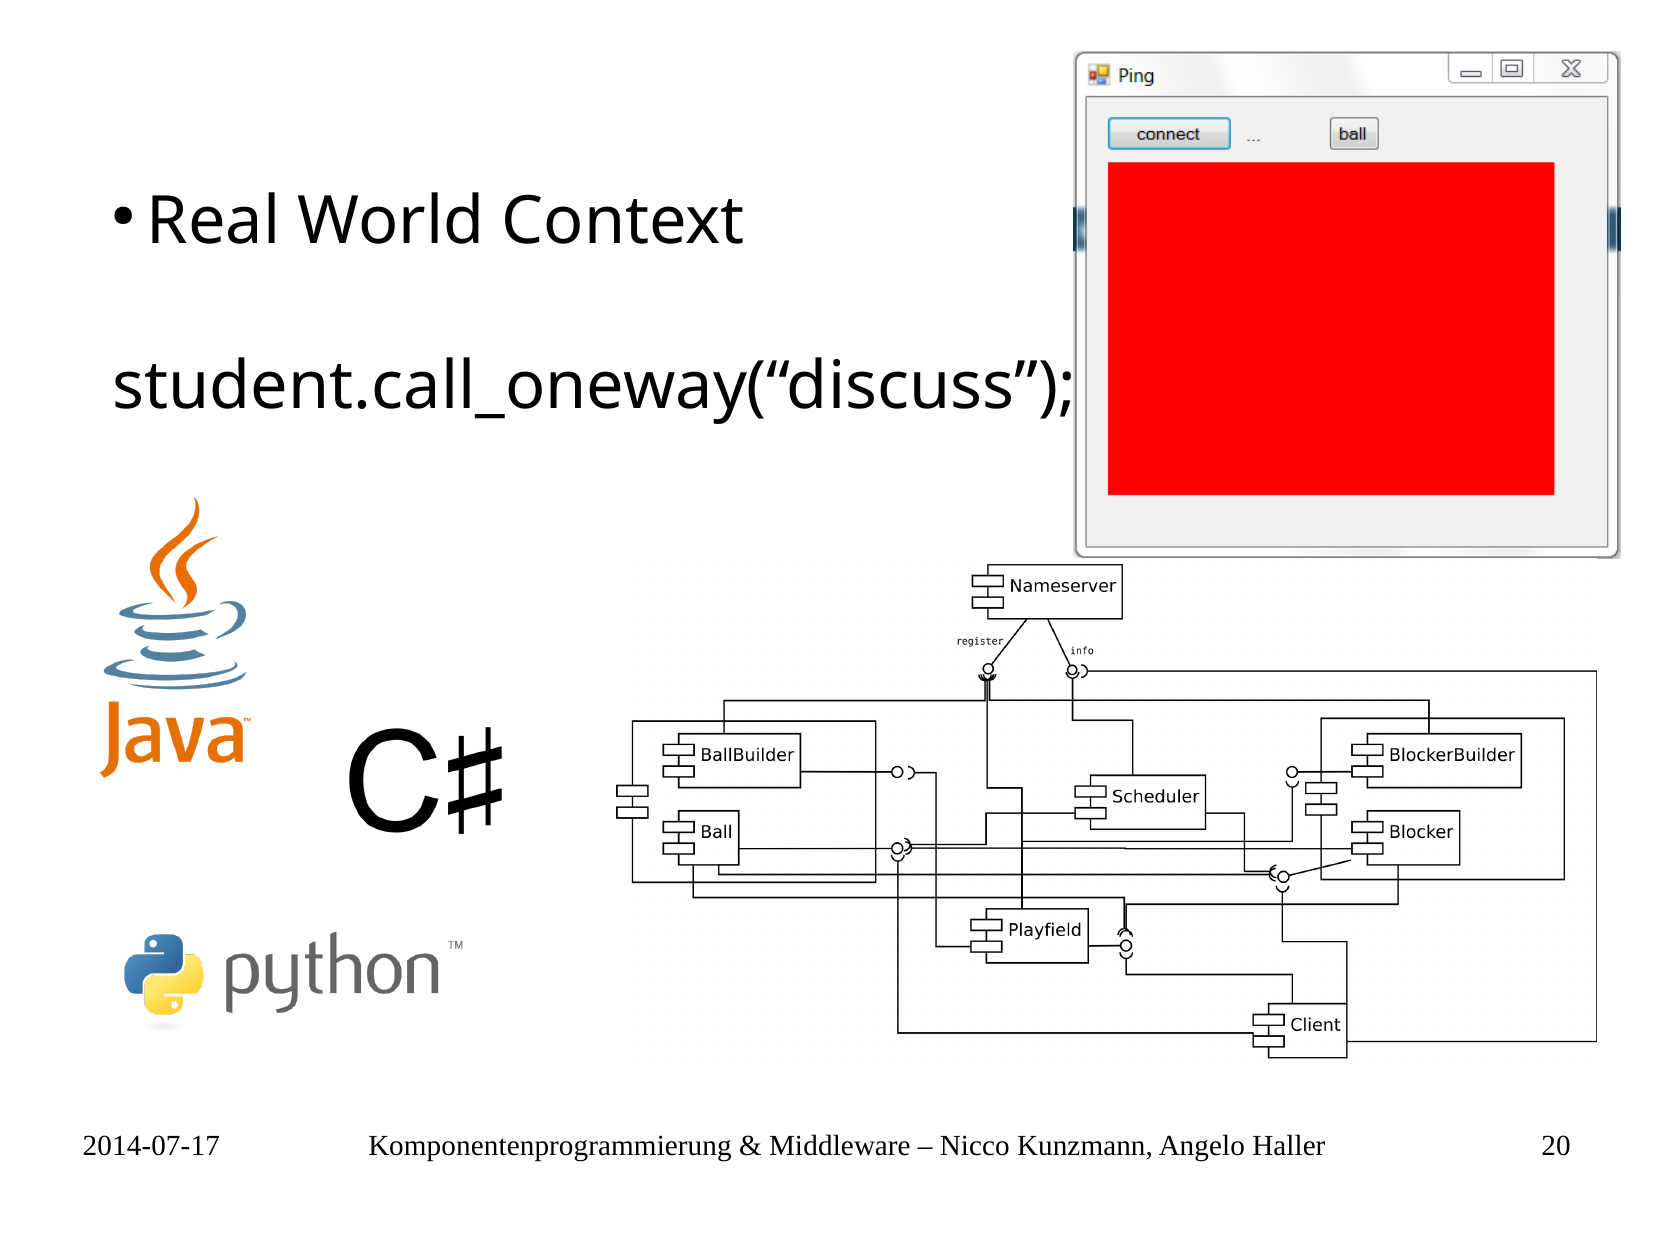

Real World Context
student.call_oneway(“discuss”);
2014-07-17
Komponentenprogrammierung & Middleware – Nicco Kunzmann, Angelo Haller
20